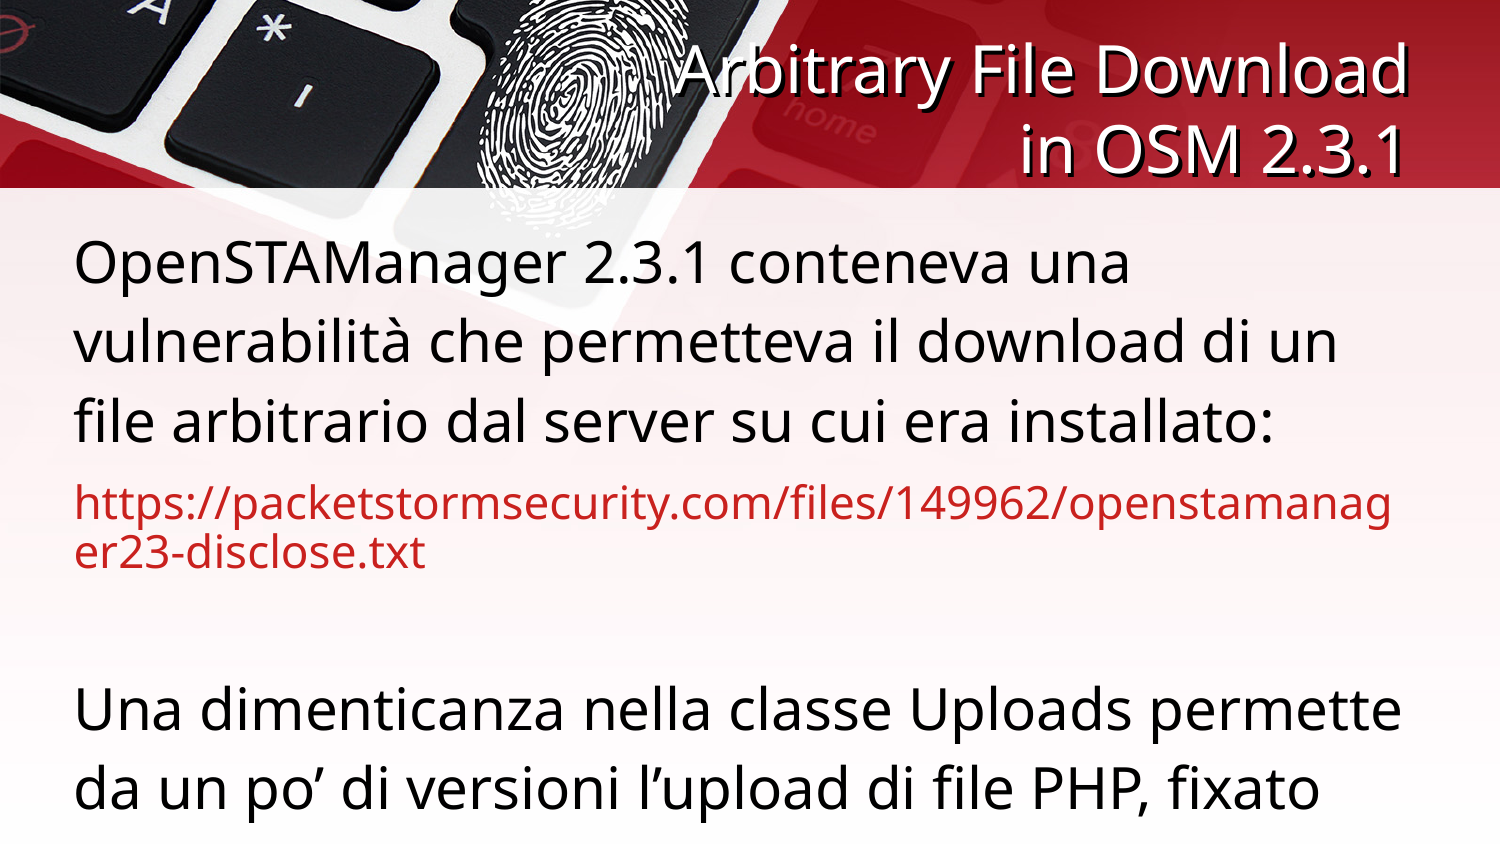

# Arbitrary File Download in OSM 2.3.1
OpenSTAManager 2.3.1 conteneva una vulnerabilità che permetteva il download di un file arbitrario dal server su cui era installato:
https://packetstormsecurity.com/files/149962/openstamanager23-disclose.txt
Una dimenticanza nella classe Uploads permette da un po’ di versioni l’upload di file PHP, fixato per ora nella 2.4.20 in arrivo!